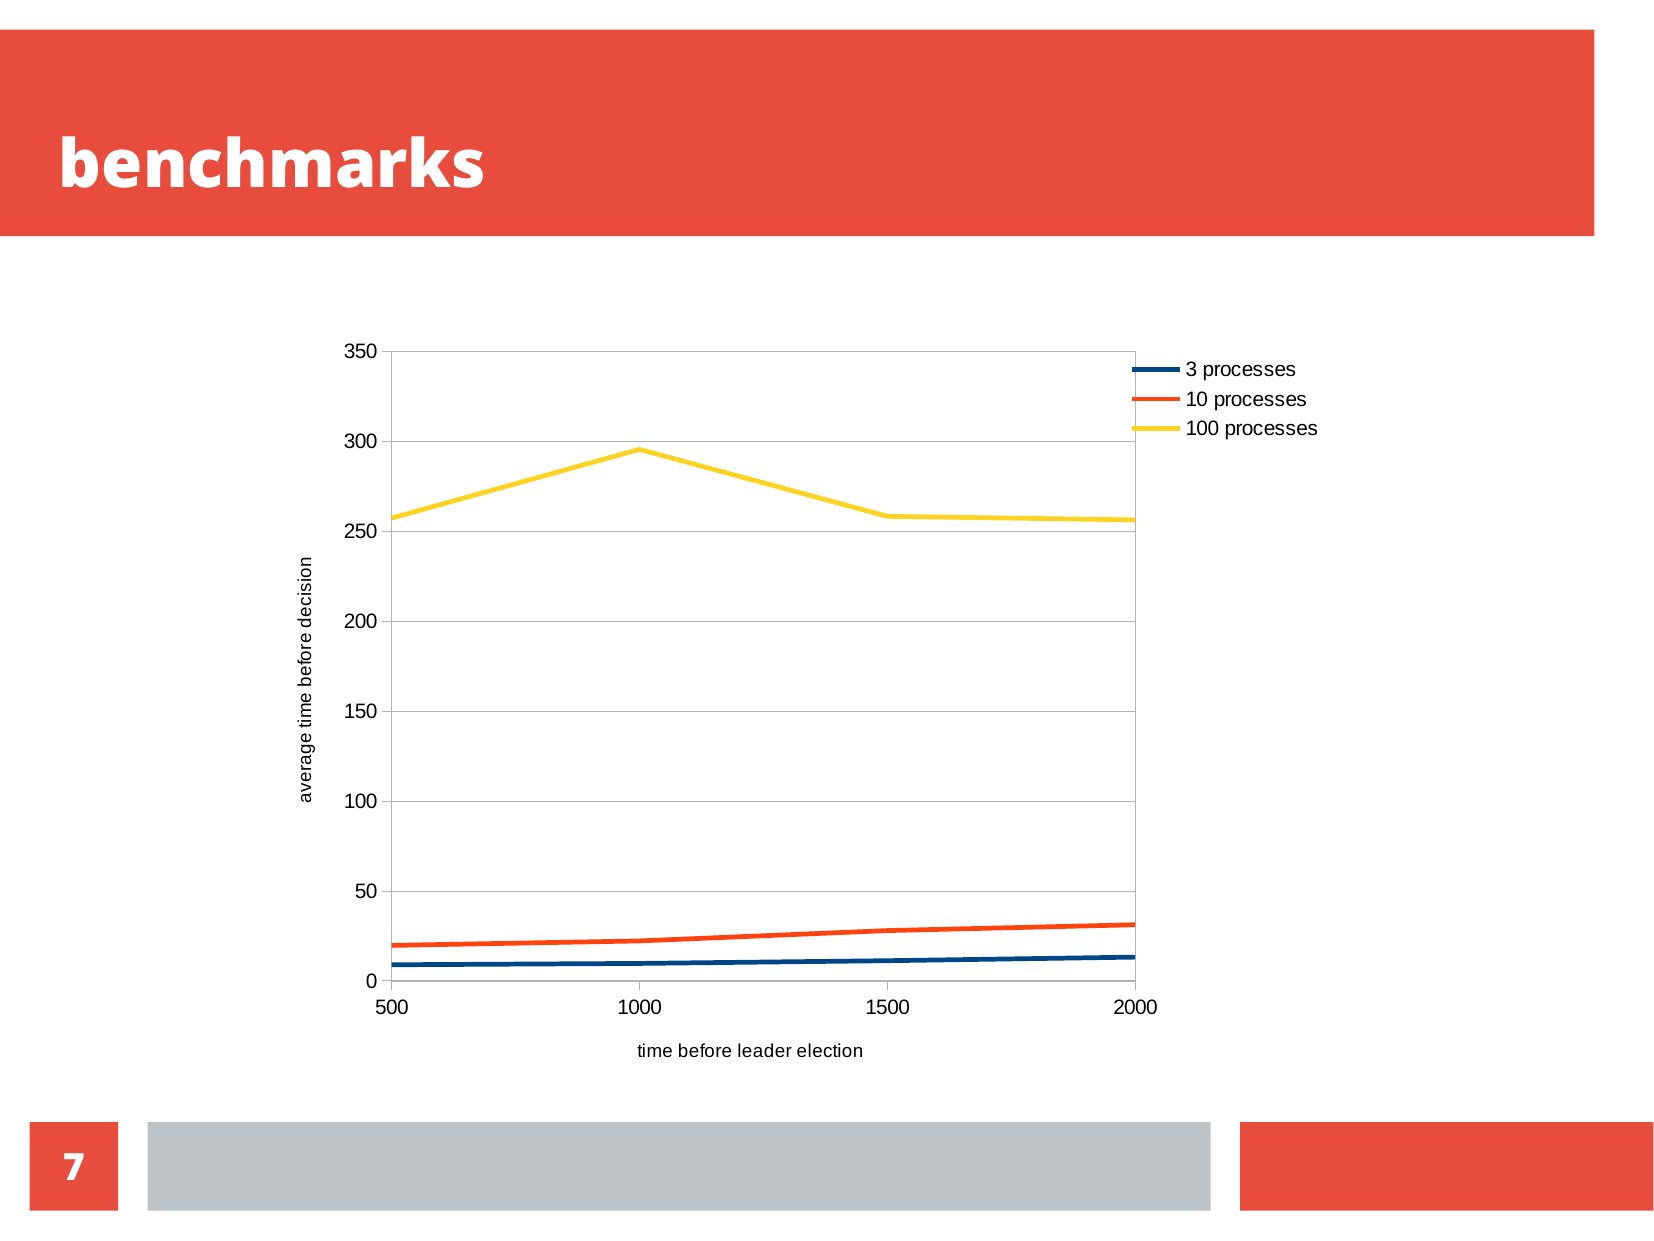

# benchmarks
### Chart
| Category | 3 processes | 10 processes | 100 processes |
|---|---|---|---|
| 500 | 9.0 | 19.75 | 257.5 |
| 1000 | 9.75 | 22.25 | 295.75 |
| 1500 | 11.25 | 28.0 | 258.5 |
| 2000 | 13.25 | 31.25 | 256.5 |7